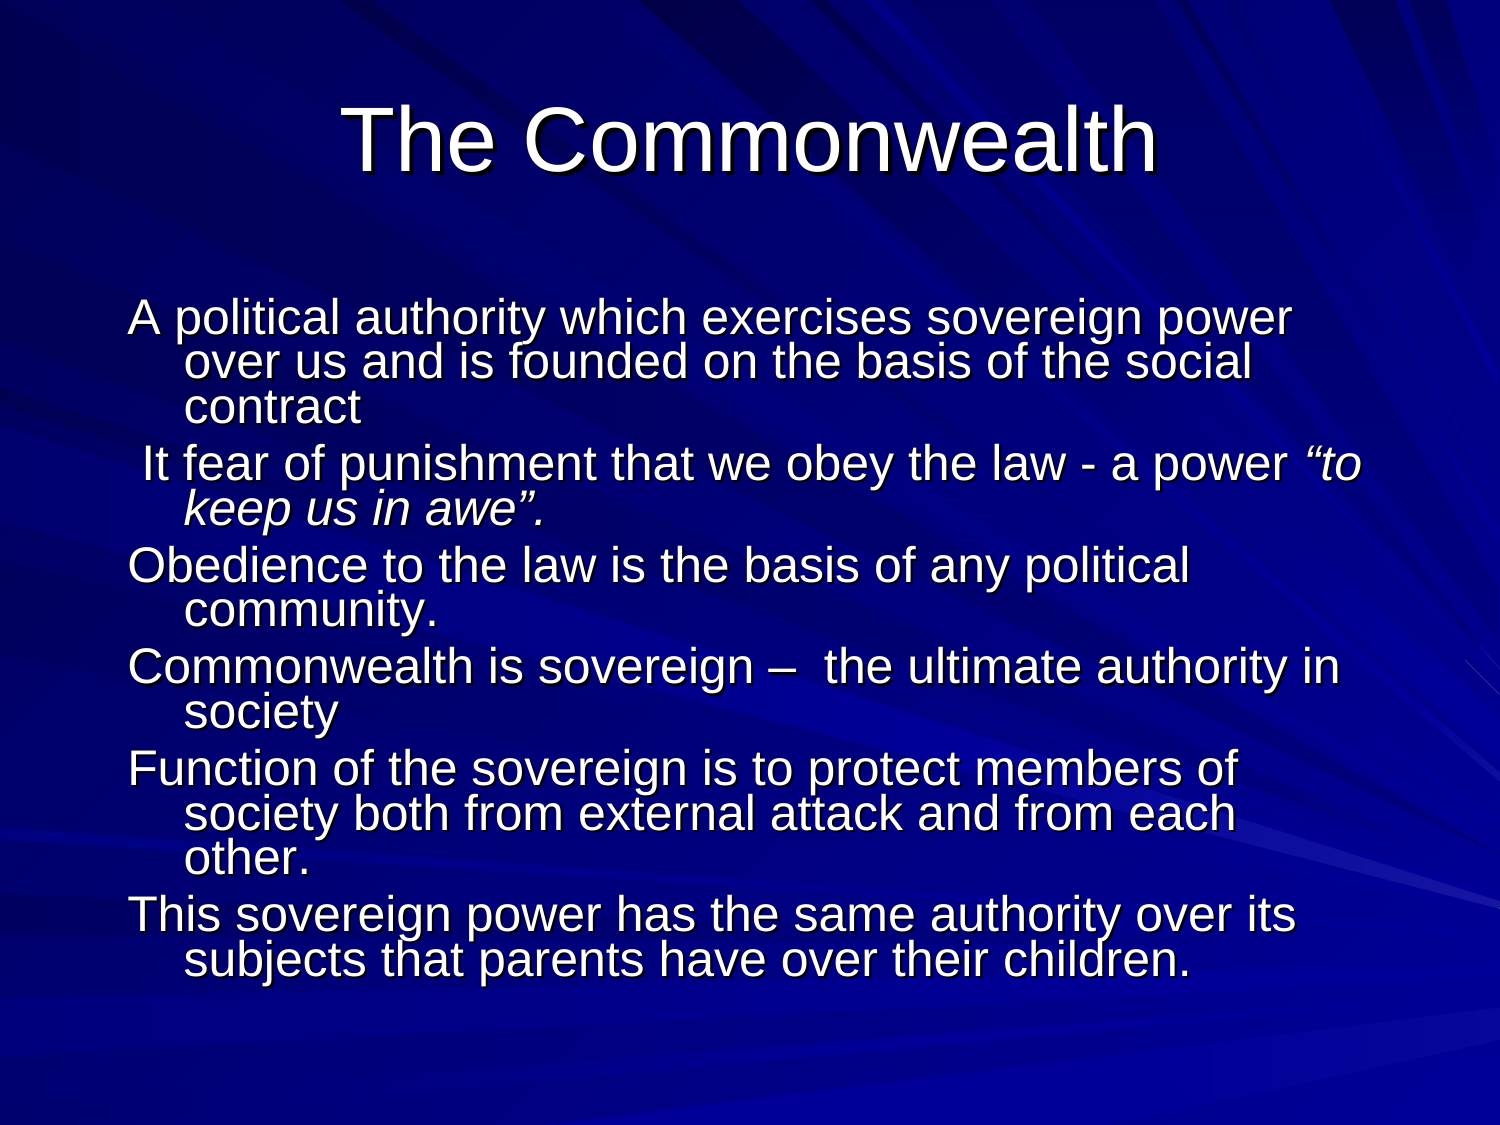

# The Commonwealth
A political authority which exercises sovereign power over us and is founded on the basis of the social contract
 It fear of punishment that we obey the law - a power “to keep us in awe”.
Obedience to the law is the basis of any political community.
Commonwealth is sovereign – the ultimate authority in society
Function of the sovereign is to protect members of society both from external attack and from each other.
This sovereign power has the same authority over its subjects that parents have over their children.